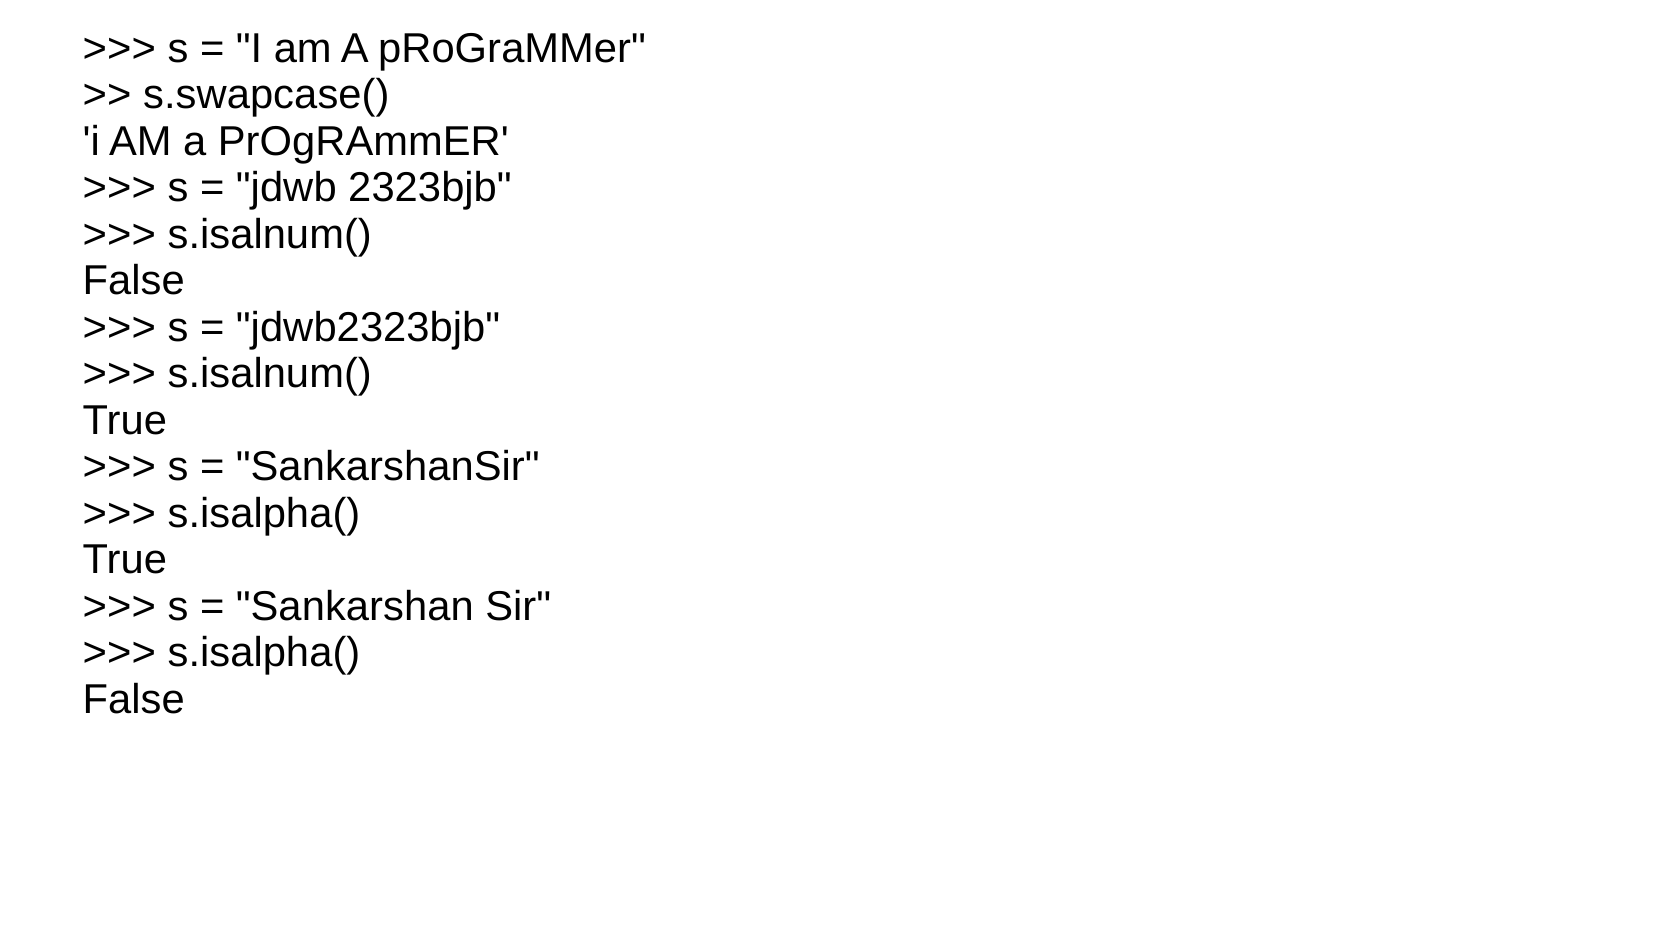

# >>> s = "I am A pRoGraMMer"
>> s.swapcase()
'i AM a PrOgRAmmER'
>>> s = "jdwb 2323bjb"
>>> s.isalnum()
False
>>> s = "jdwb2323bjb"
>>> s.isalnum()
True
>>> s = "SankarshanSir"
>>> s.isalpha()
True
>>> s = "Sankarshan Sir"
>>> s.isalpha()
False